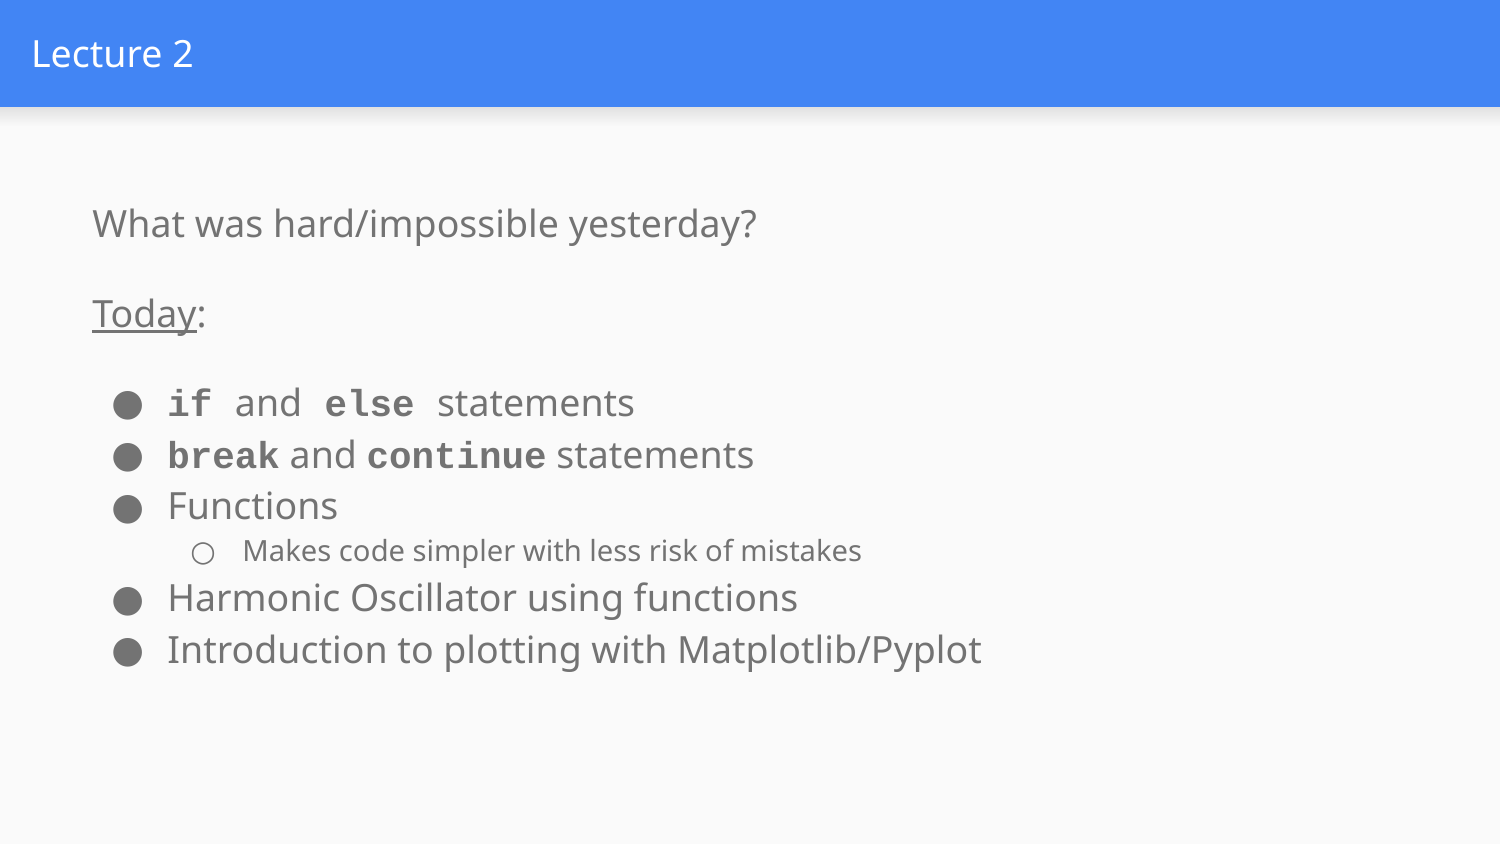

# Lecture 2
What was hard/impossible yesterday?
Today:
if and else statements
break and continue statements
Functions
Makes code simpler with less risk of mistakes
Harmonic Oscillator using functions
Introduction to plotting with Matplotlib/Pyplot